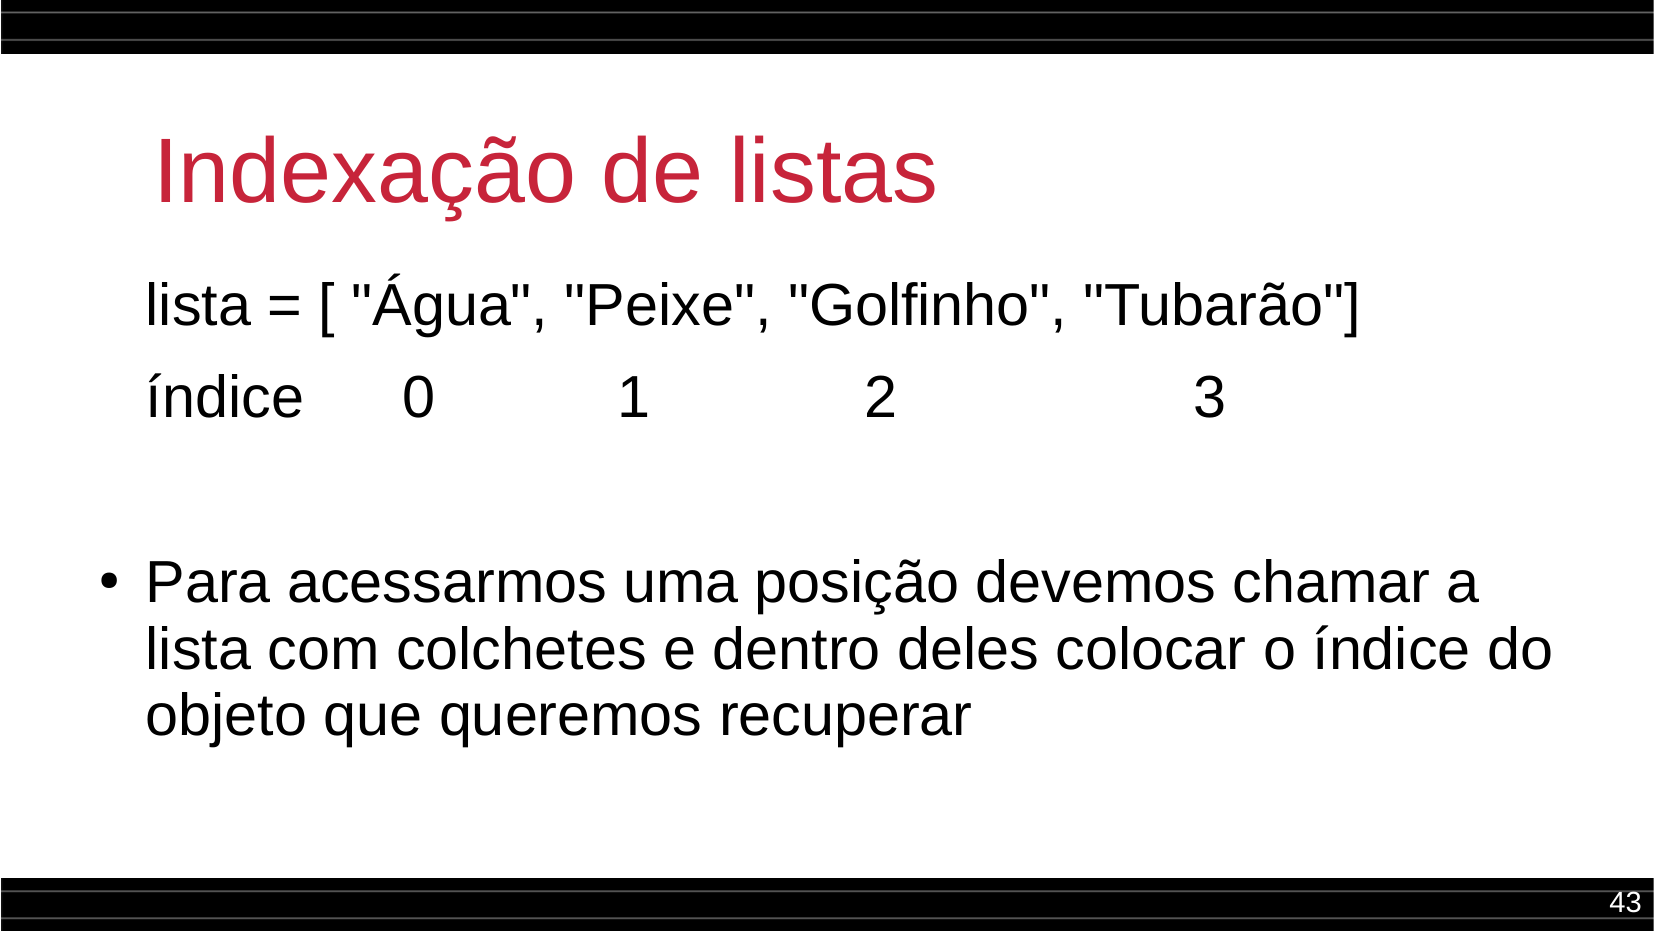

# Indexação de listas
lista = [ "Água", "Peixe", "Golfinho", "Tubarão"]
índice 0 1 2 3
Para acessarmos uma posição devemos chamar a lista com colchetes e dentro deles colocar o índice do objeto que queremos recuperar